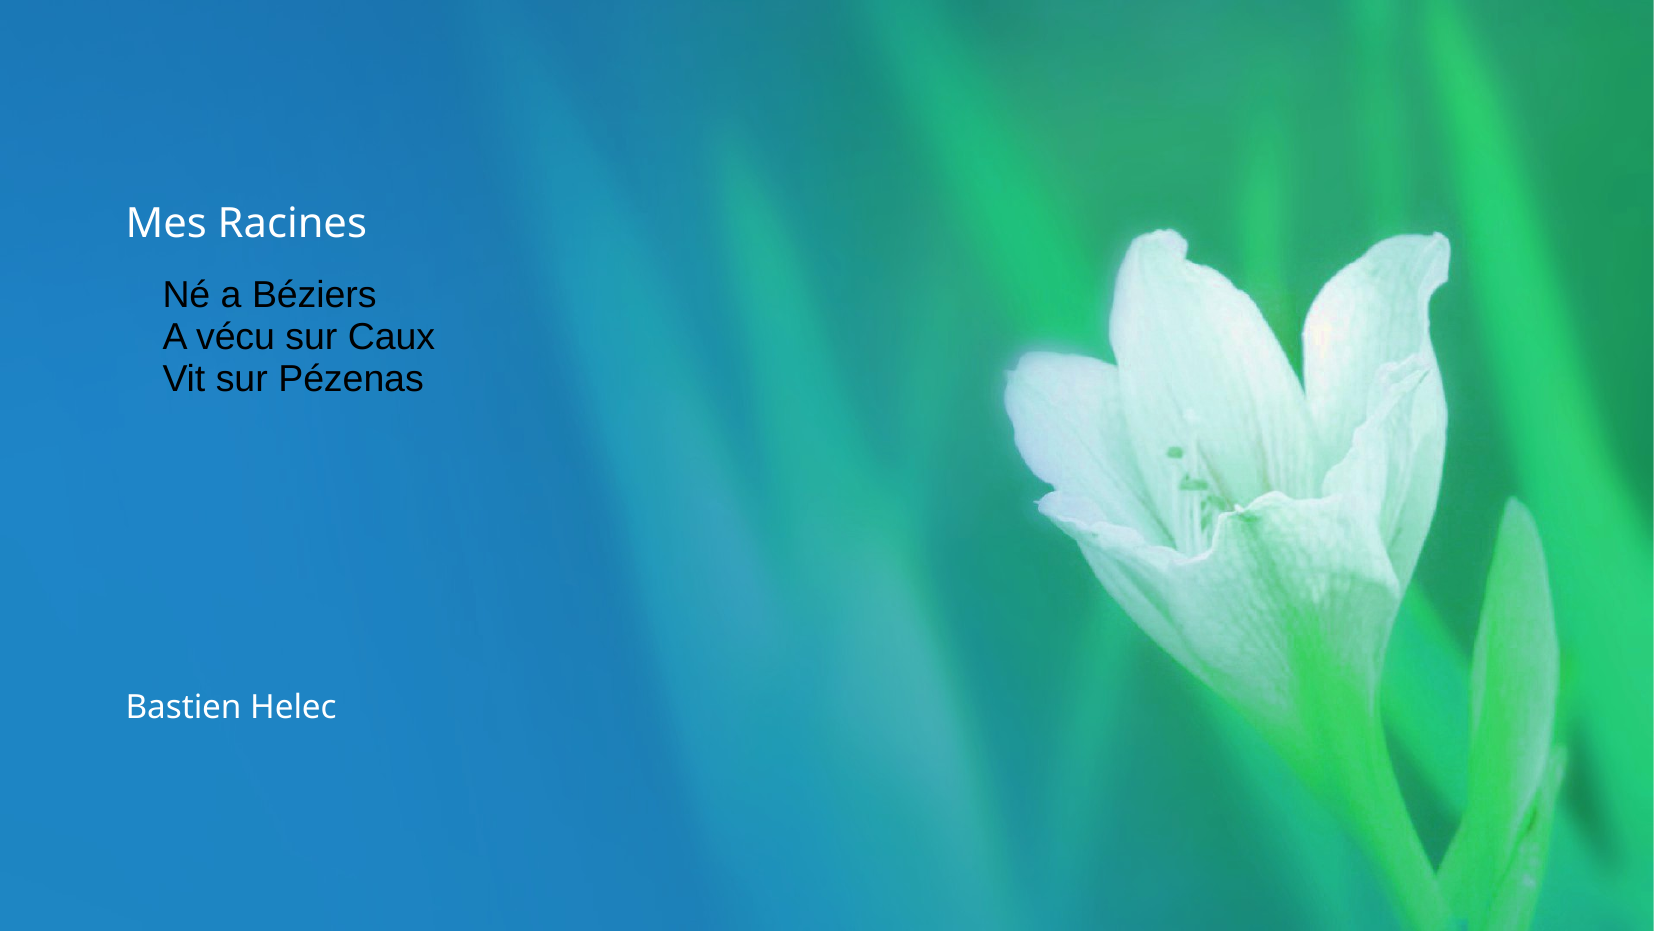

Mes Racines
Né a Béziers
A vécu sur Caux
Vit sur Pézenas
Bastien Helec